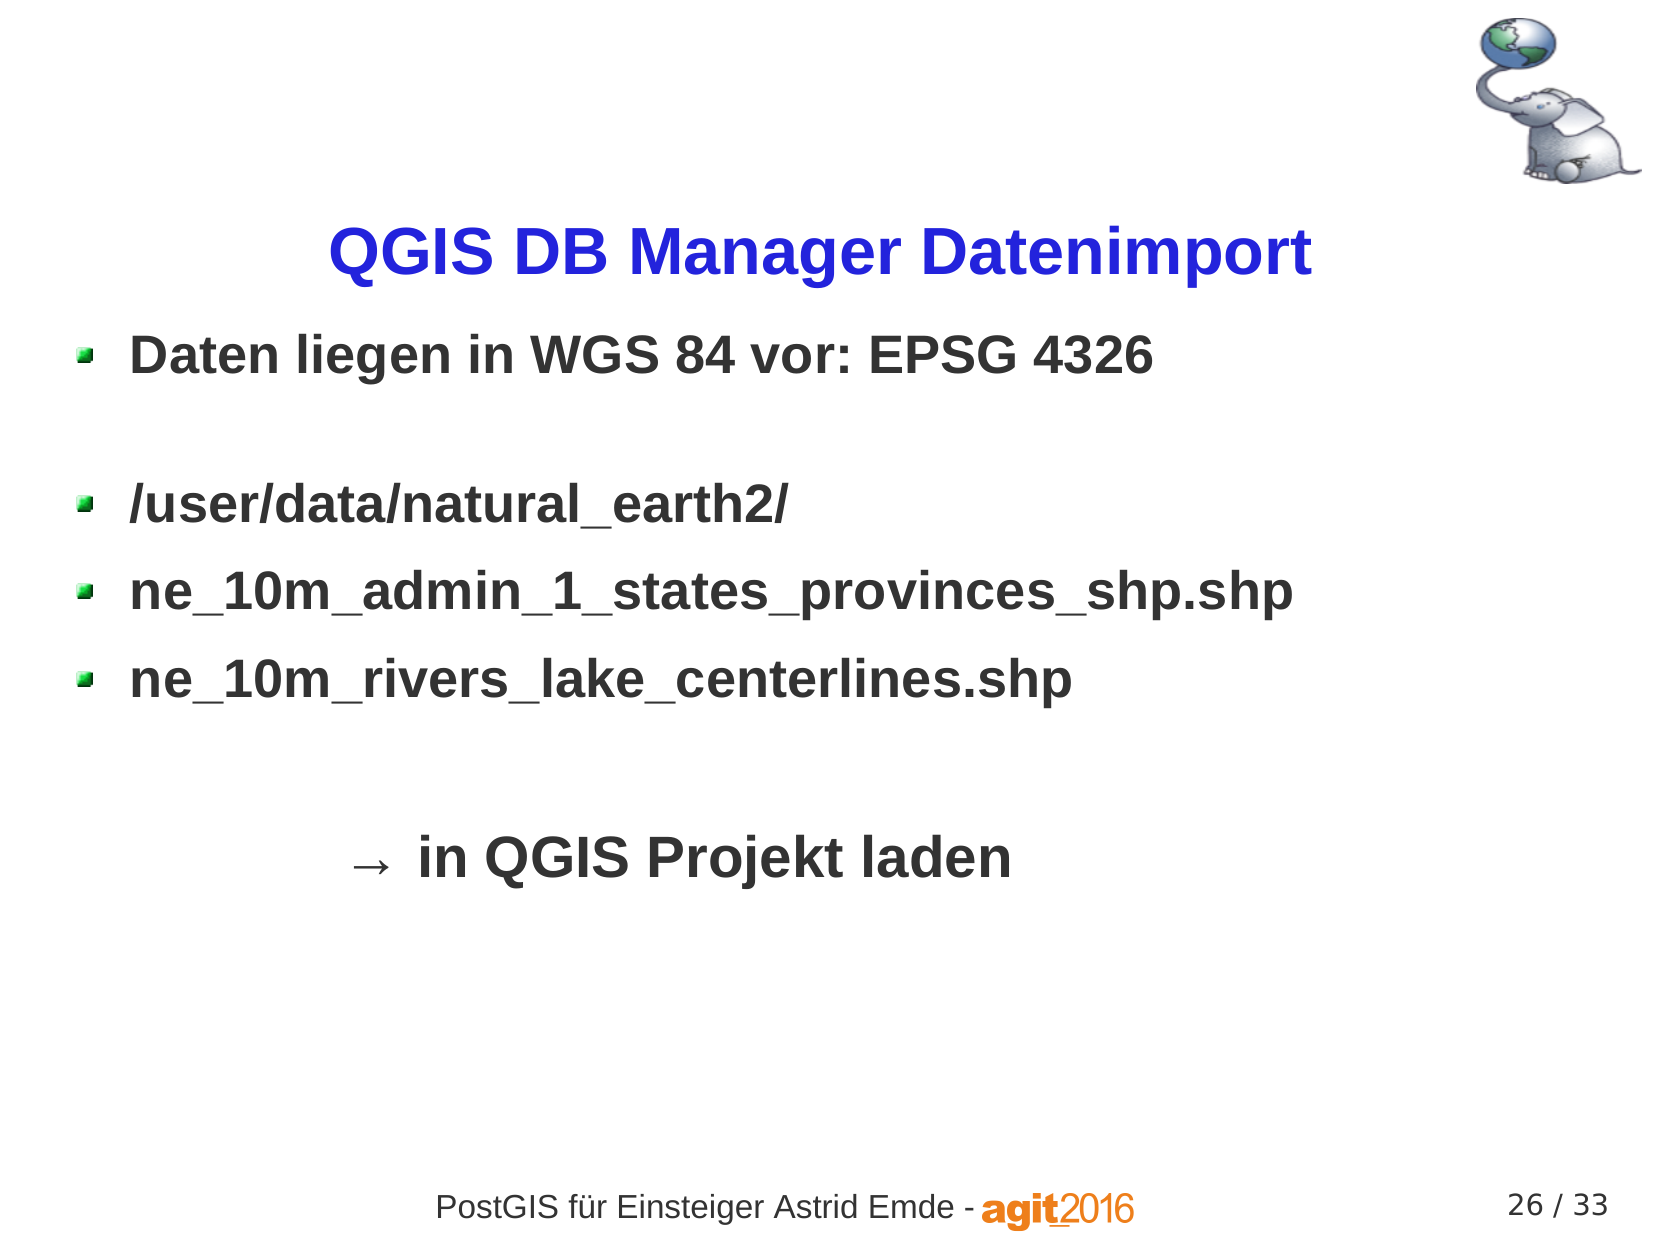

# QGIS DB Manager Datenimport
Daten liegen in WGS 84 vor: EPSG 4326
/user/data/natural_earth2/
ne_10m_admin_1_states_provinces_shp.shp
ne_10m_rivers_lake_centerlines.shp
→ in QGIS Projekt laden